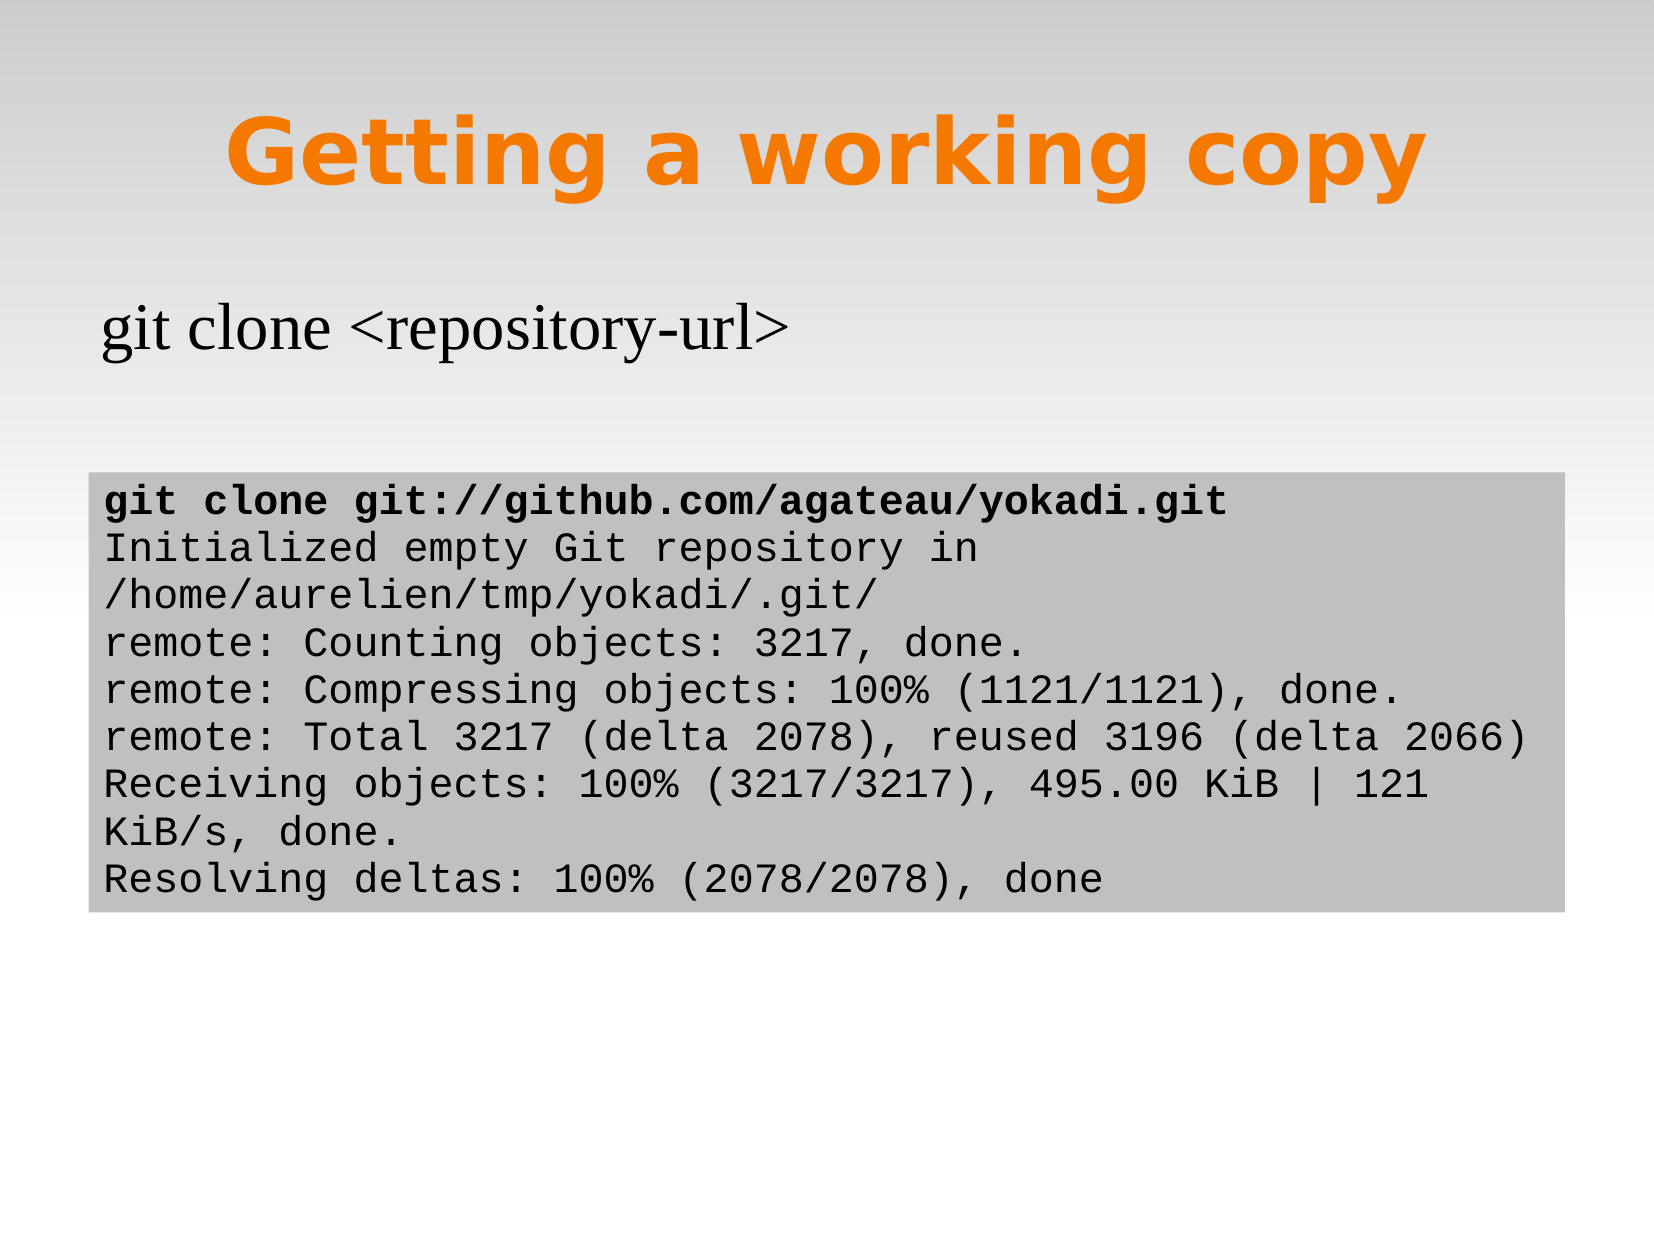

# Getting a working copy
git clone <repository-url>
git clone git://github.com/agateau/yokadi.git
Initialized empty Git repository in /home/aurelien/tmp/yokadi/.git/
remote: Counting objects: 3217, done.
remote: Compressing objects: 100% (1121/1121), done.
remote: Total 3217 (delta 2078), reused 3196 (delta 2066)
Receiving objects: 100% (3217/3217), 495.00 KiB | 121 KiB/s, done.
Resolving deltas: 100% (2078/2078), done